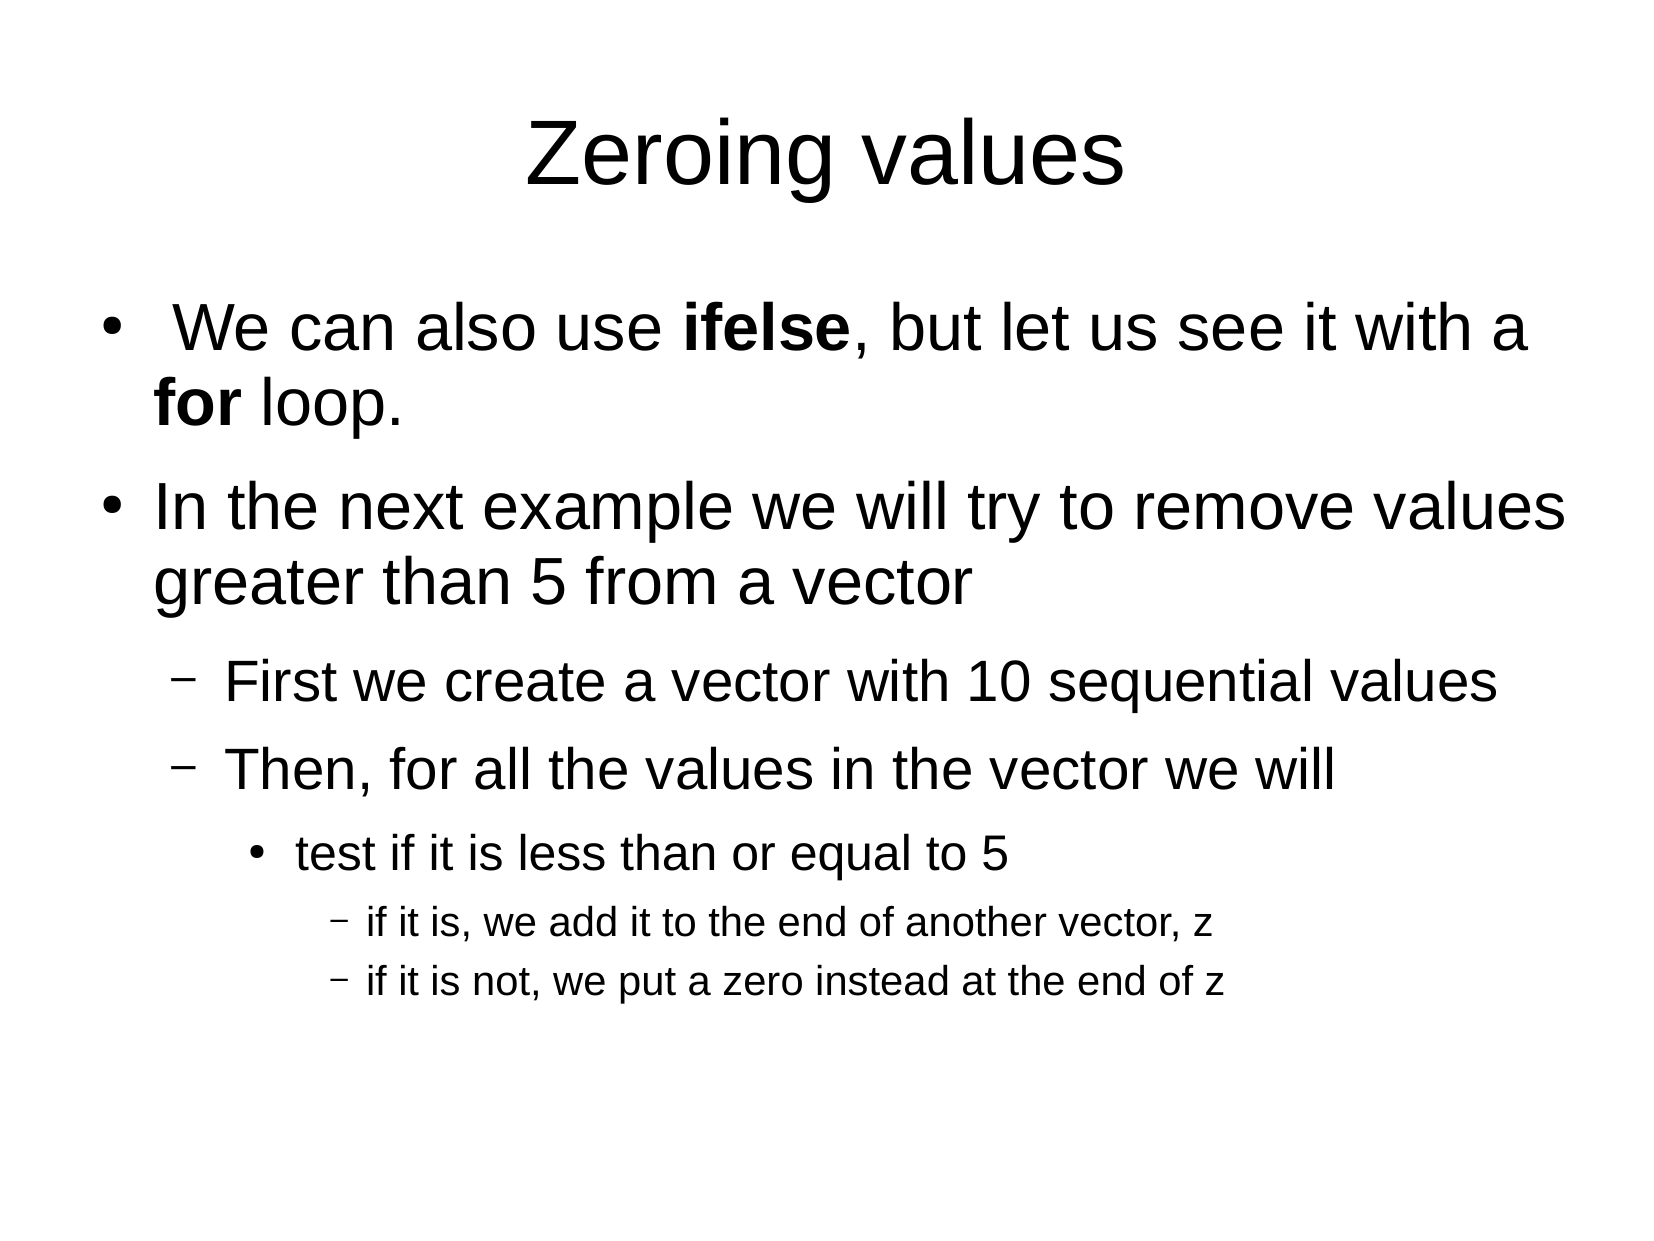

# Zeroing values
 We can also use ifelse, but let us see it with a for loop.
In the next example we will try to remove values greater than 5 from a vector
First we create a vector with 10 sequential values
Then, for all the values in the vector we will
test if it is less than or equal to 5
if it is, we add it to the end of another vector, z
if it is not, we put a zero instead at the end of z